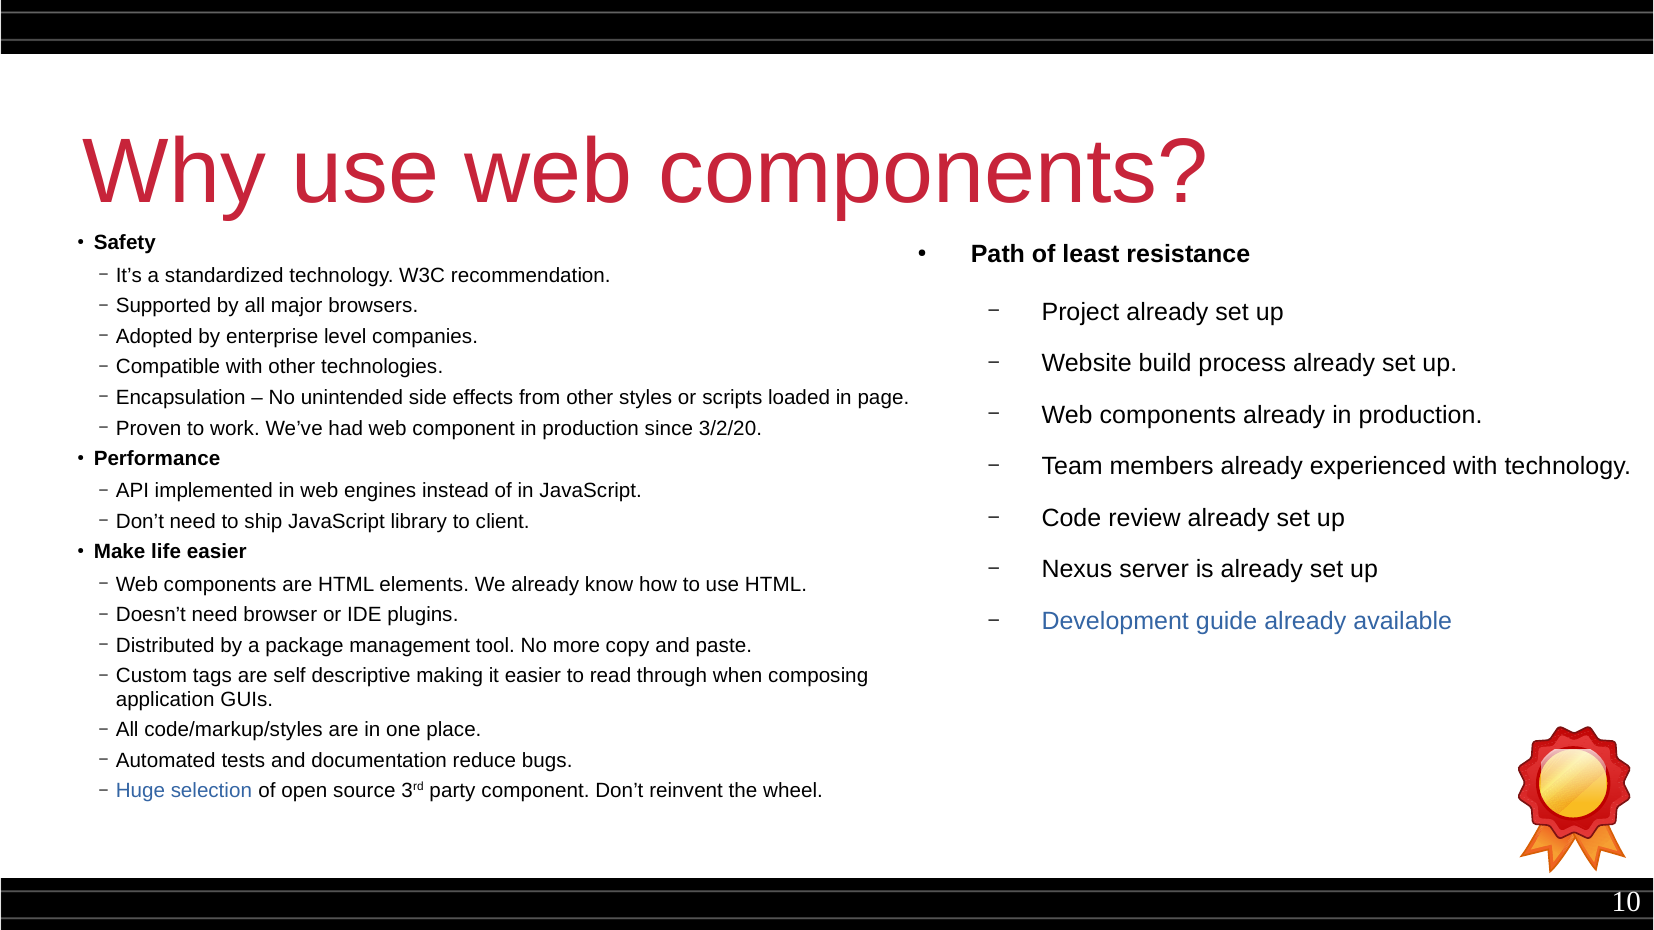

# Why use web components?
Safety
It’s a standardized technology. W3C recommendation.
Supported by all major browsers.
Adopted by enterprise level companies.
Compatible with other technologies.
Encapsulation – No unintended side effects from other styles or scripts loaded in page.
Proven to work. We’ve had web component in production since 3/2/20.
Performance
API implemented in web engines instead of in JavaScript.
Don’t need to ship JavaScript library to client.
Make life easier
Web components are HTML elements. We already know how to use HTML.
Doesn’t need browser or IDE plugins.
Distributed by a package management tool. No more copy and paste.
Custom tags are self descriptive making it easier to read through when composing application GUIs.
All code/markup/styles are in one place.
Automated tests and documentation reduce bugs.
Huge selection of open source 3rd party component. Don’t reinvent the wheel.
Path of least resistance
Project already set up
Website build process already set up.
Web components already in production.
Team members already experienced with technology.
Code review already set up
Nexus server is already set up
Development guide already available